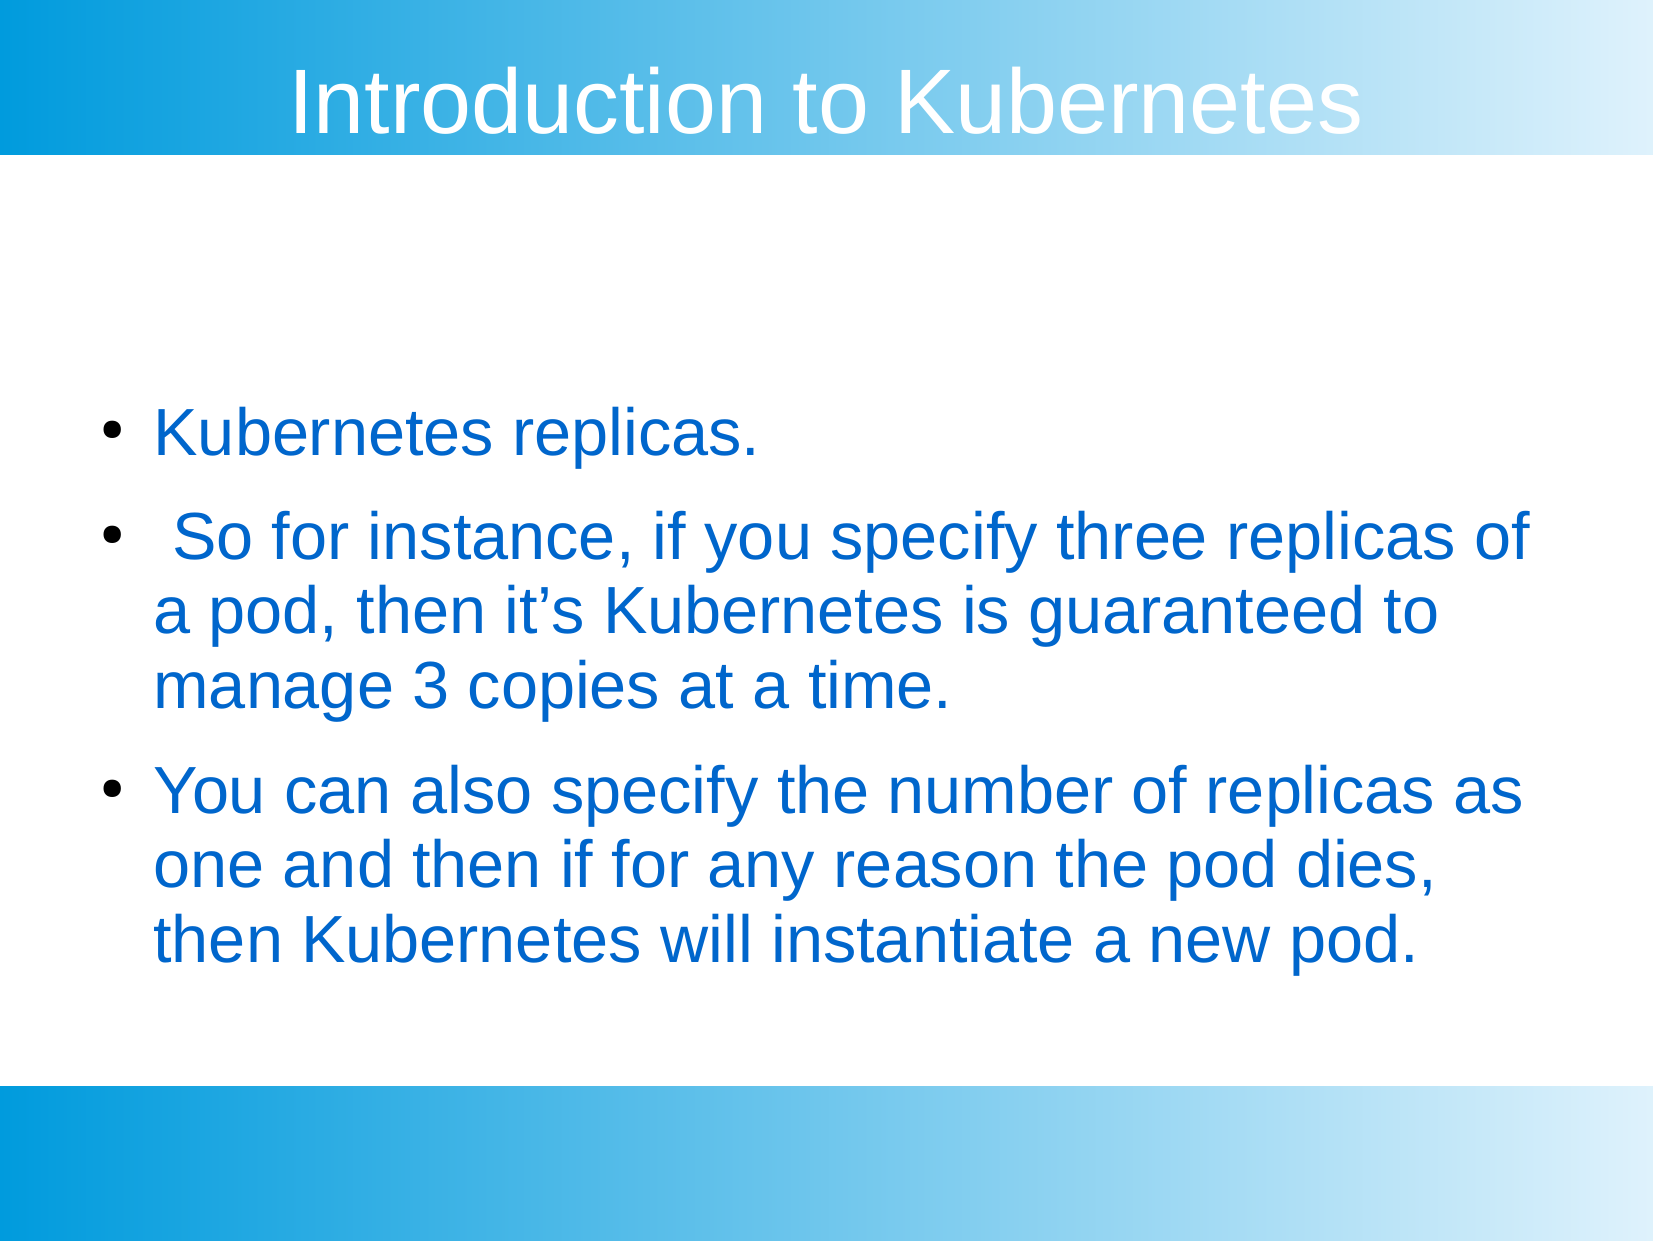

# Introduction to Kubernetes
Kubernetes replicas.
 So for instance, if you specify three replicas of a pod, then it’s Kubernetes is guaranteed to manage 3 copies at a time.
You can also specify the number of replicas as one and then if for any reason the pod dies, then Kubernetes will instantiate a new pod.